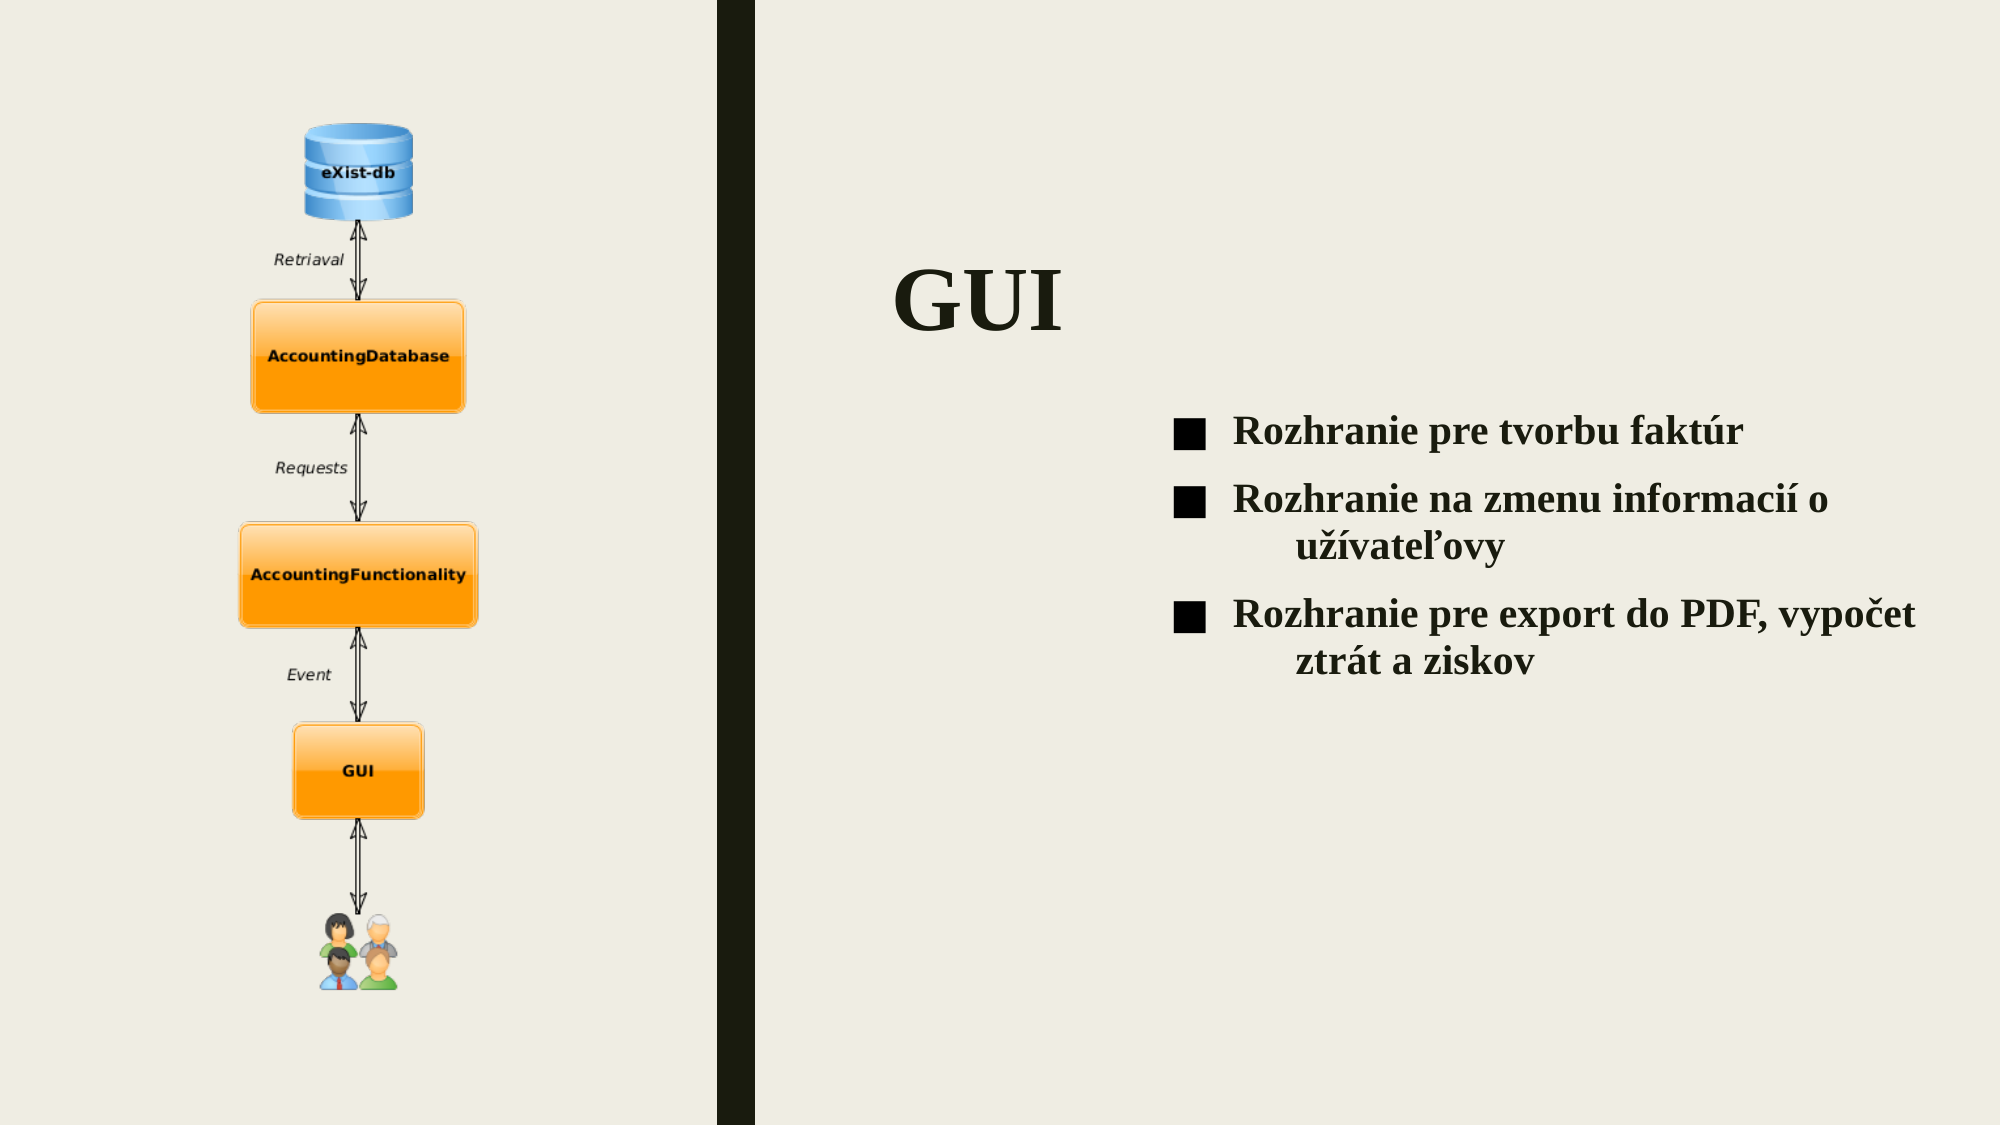

GUI
# Rozhranie pre tvorbu faktúr
Rozhranie na zmenu informacií o užívateľovy
Rozhranie pre export do PDF, vypočet ztrát a ziskov